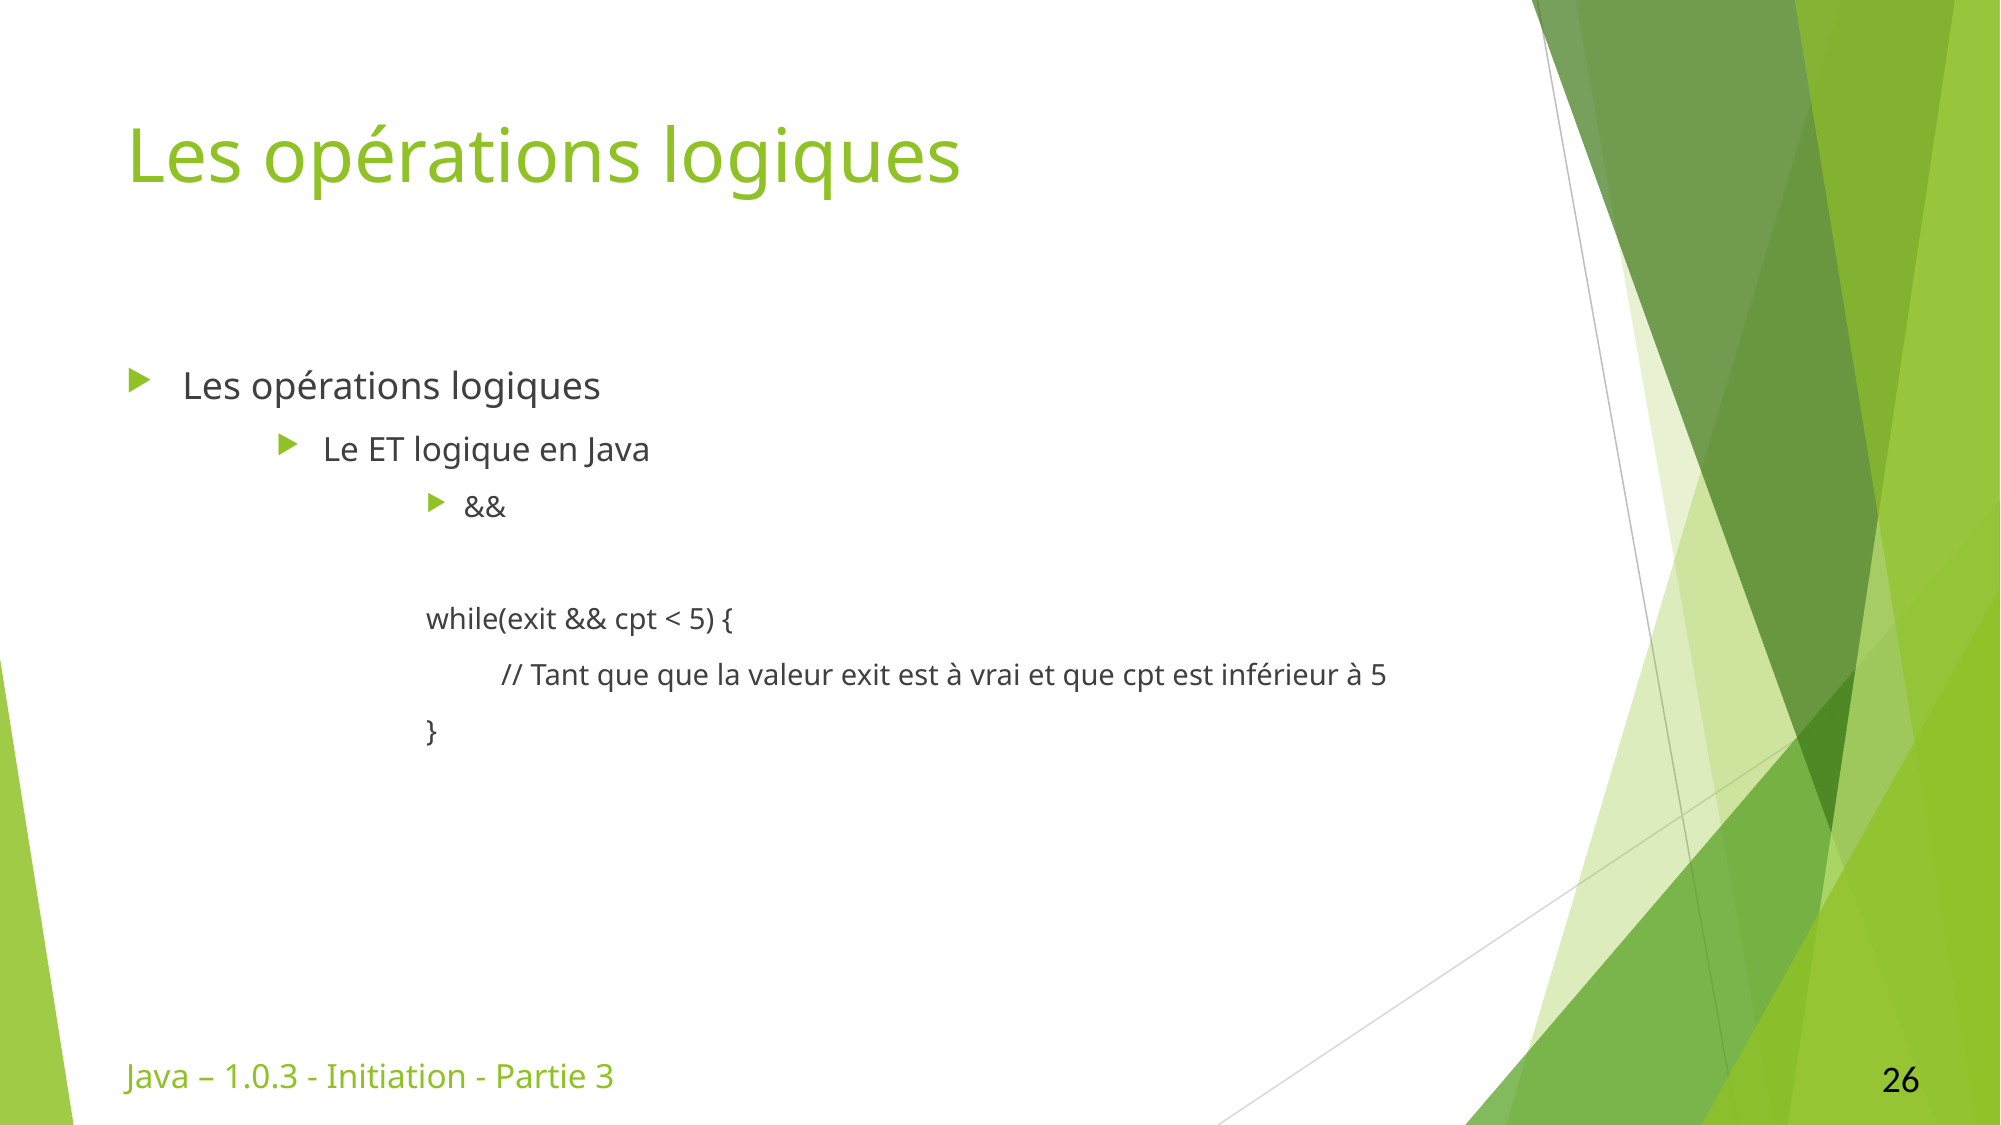

# Les opérations logiques
Les opérations logiques
Le ET logique en Java
&&
while(exit && cpt < 5) {
	// Tant que que la valeur exit est à vrai et que cpt est inférieur à 5
}
Java – 1.0.3 - Initiation - Partie 3